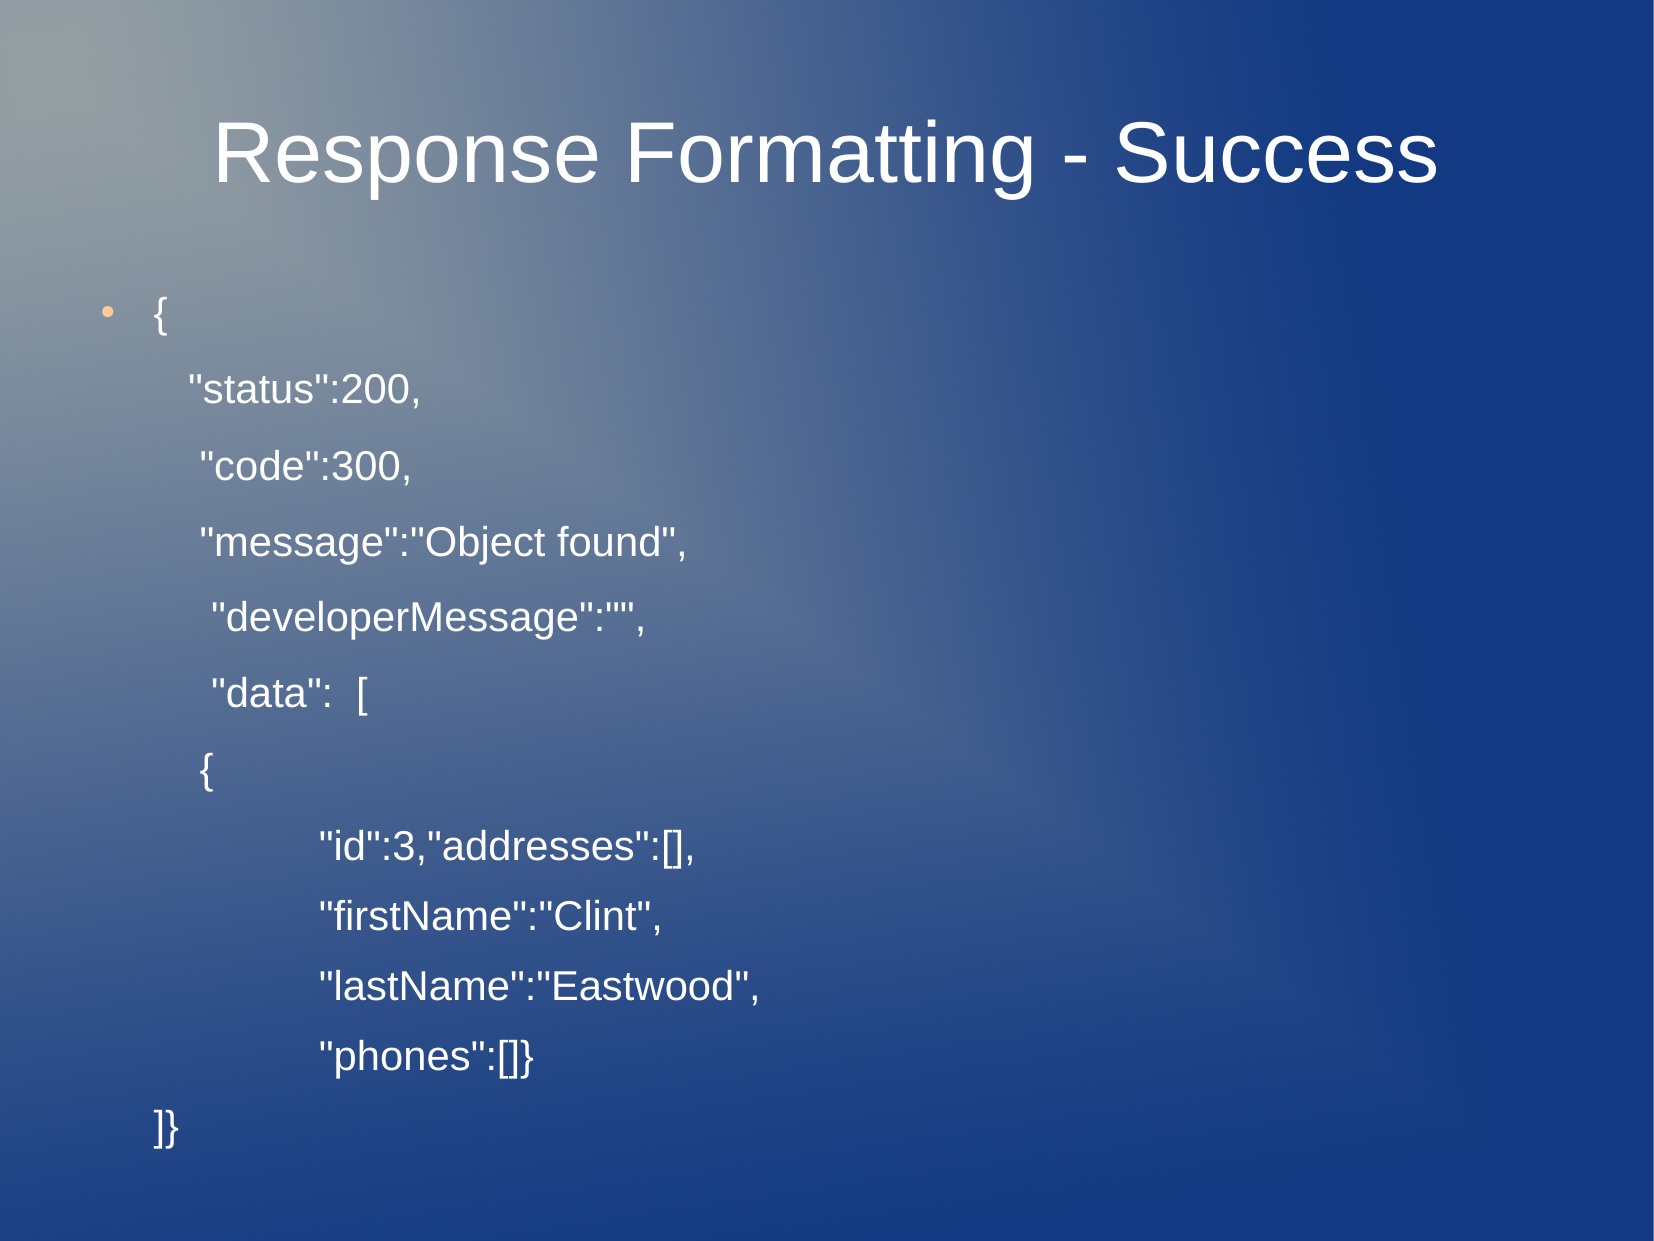

# Response Formatting - Success
{
 "status":200,
 "code":300,
 "message":"Object found",
 "developerMessage":"",
 "data": [
 {
"id":3,"addresses":[],
"firstName":"Clint",
"lastName":"Eastwood",
"phones":[]}
]}